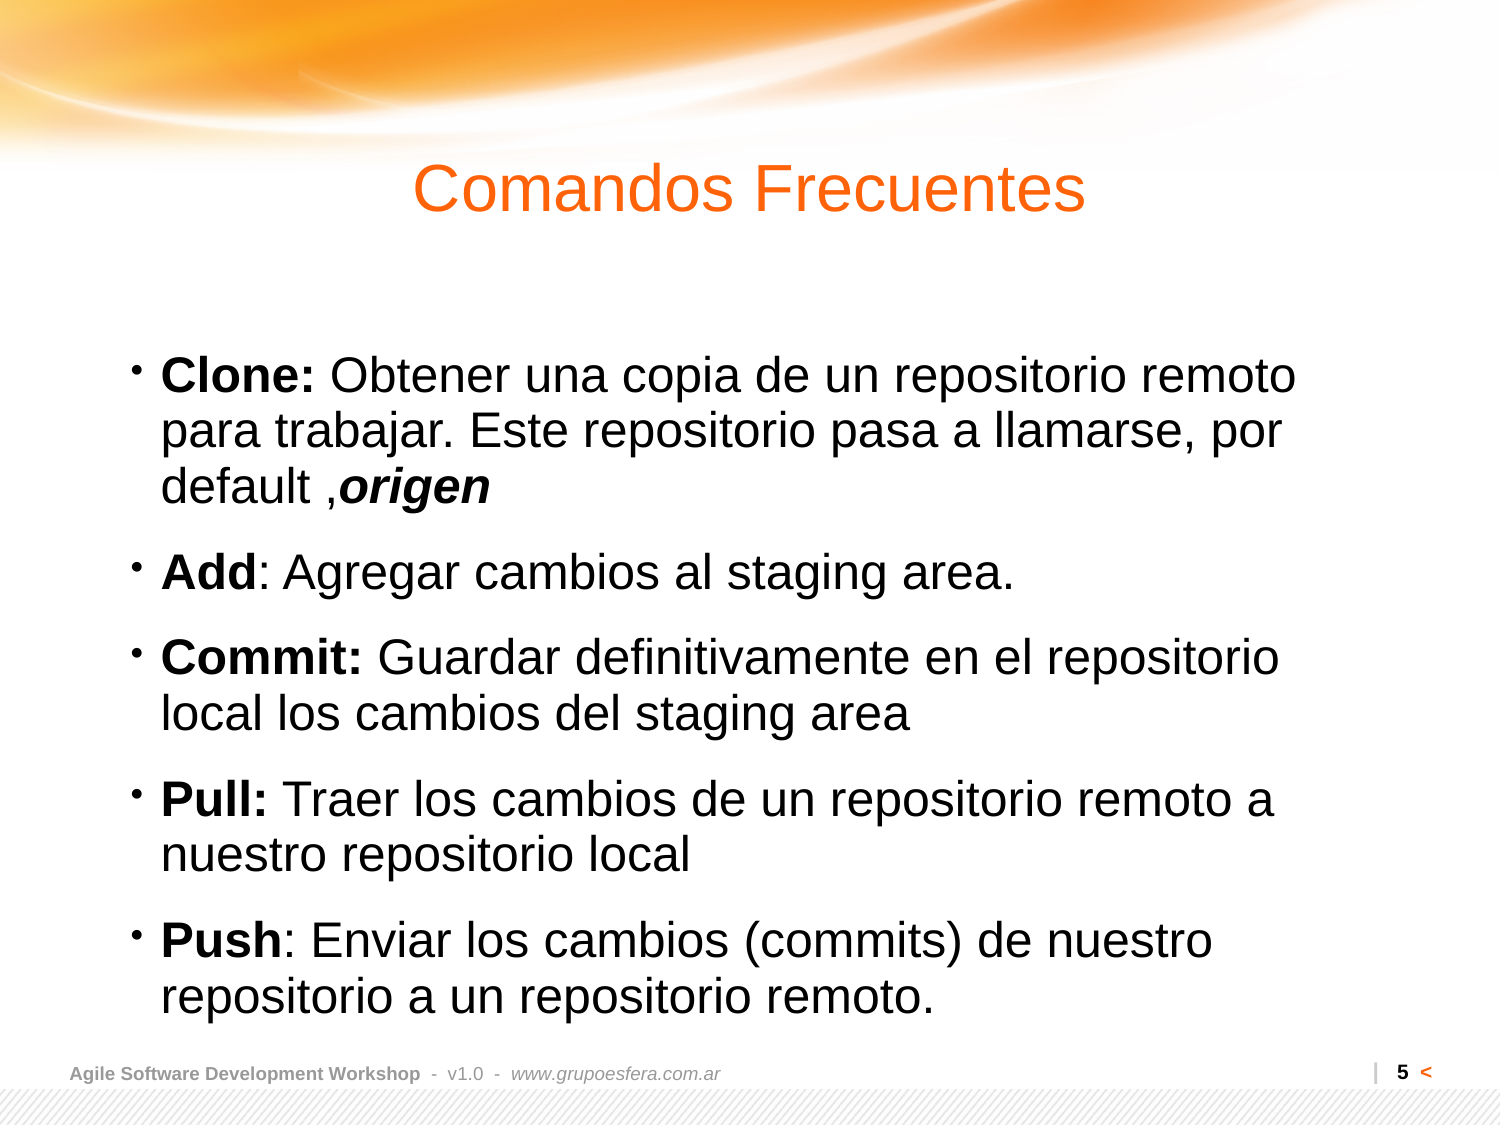

# Comandos Frecuentes
Clone: Obtener una copia de un repositorio remoto para trabajar. Este repositorio pasa a llamarse, por default ,origen
Add: Agregar cambios al staging area.
Commit: Guardar definitivamente en el repositorio local los cambios del staging area
Pull: Traer los cambios de un repositorio remoto a nuestro repositorio local
Push: Enviar los cambios (commits) de nuestro repositorio a un repositorio remoto.